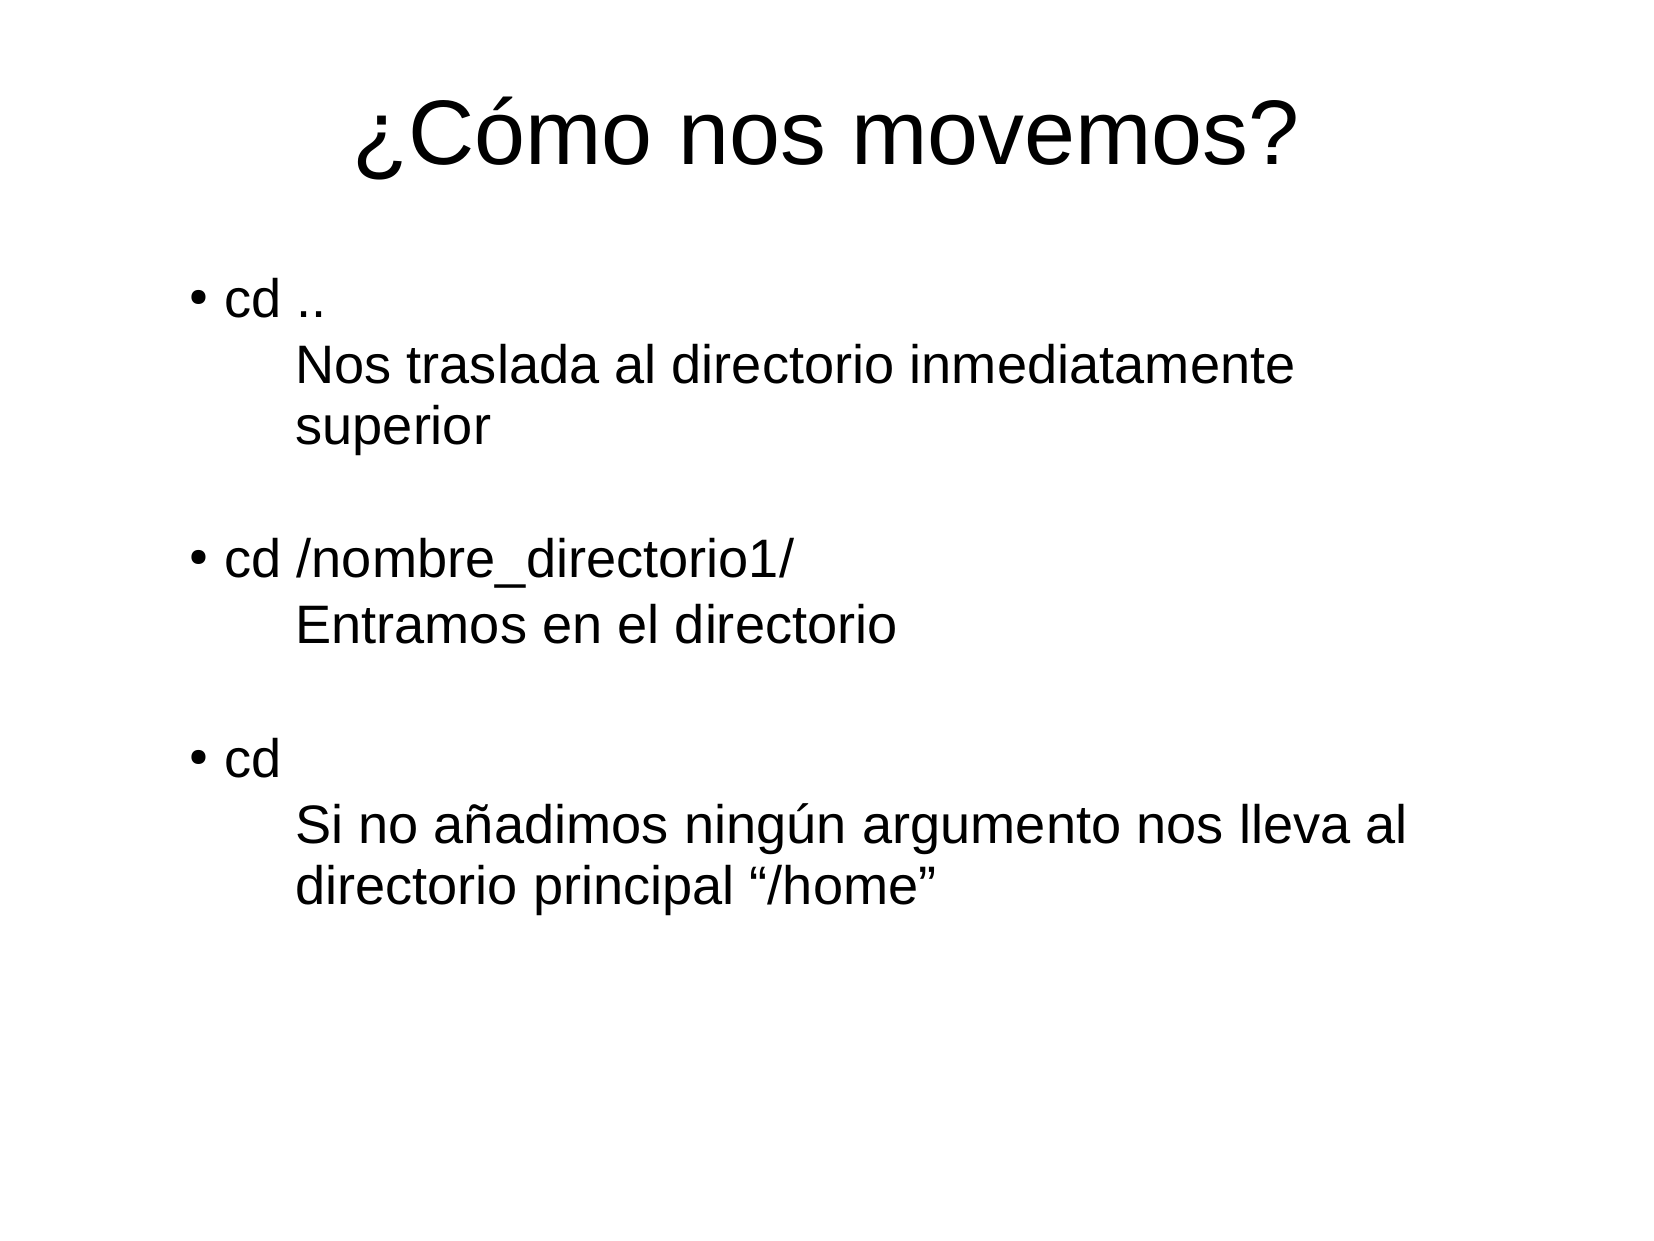

# ¿Cómo nos movemos?
cd ..
Nos traslada al directorio inmediatamente superior
cd /nombre_directorio1/
Entramos en el directorio
cd
Si no añadimos ningún argumento nos lleva al directorio principal “/home”